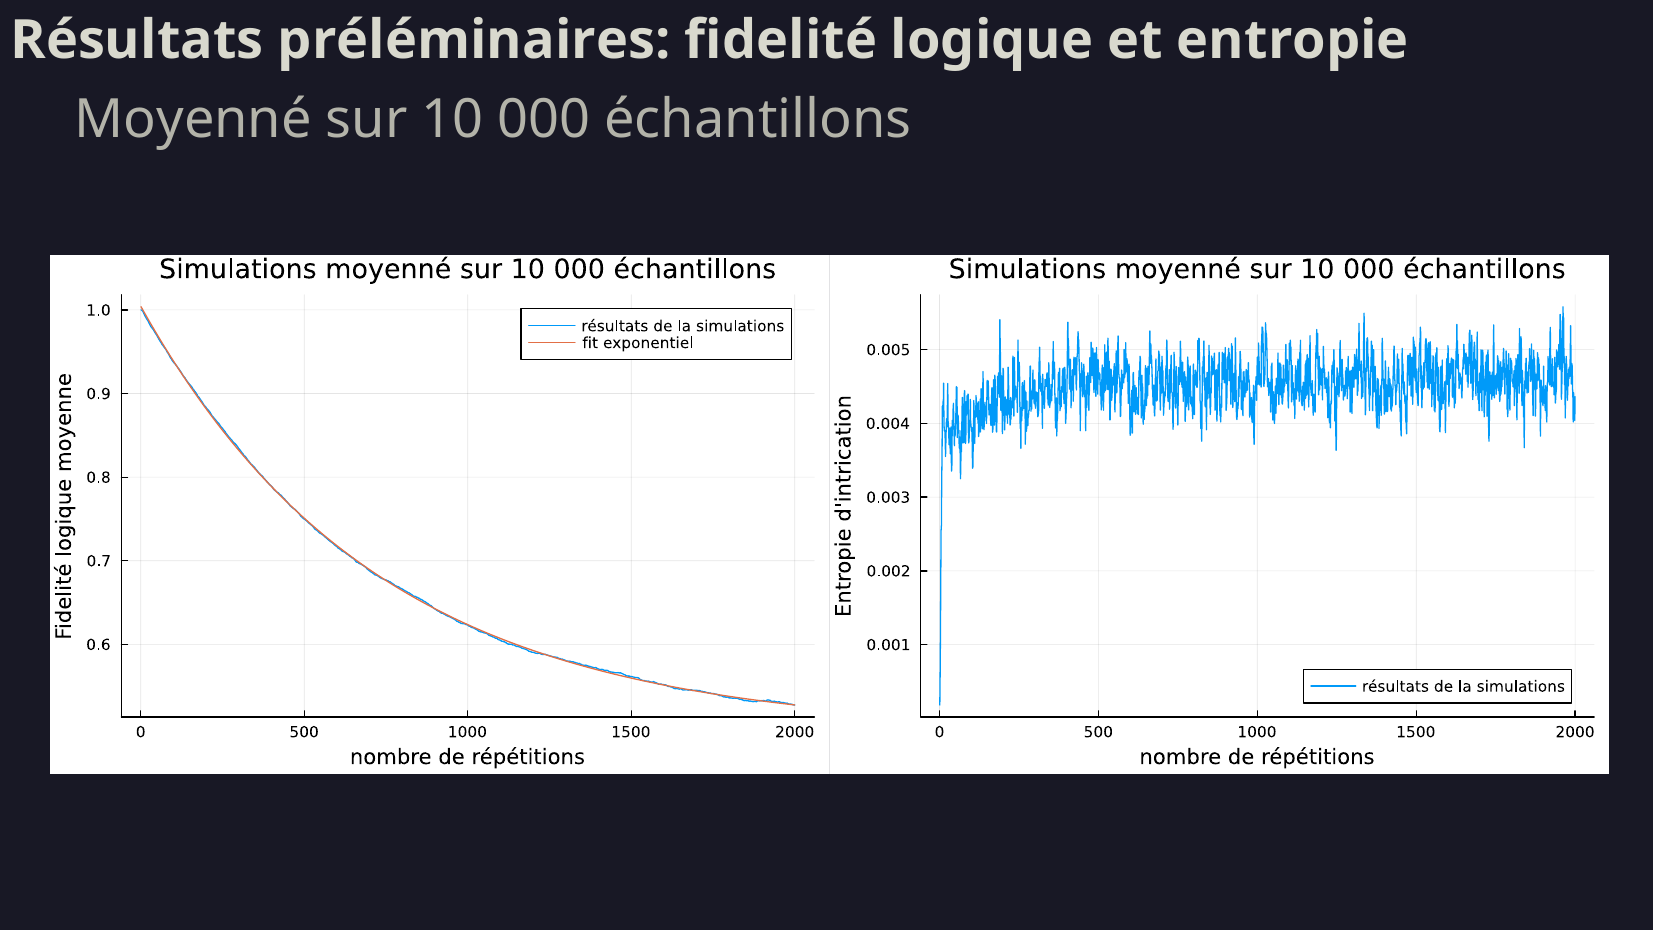

Résultats préléminaires: fidelité logique et entropie
Moyenné sur 10 000 échantillons